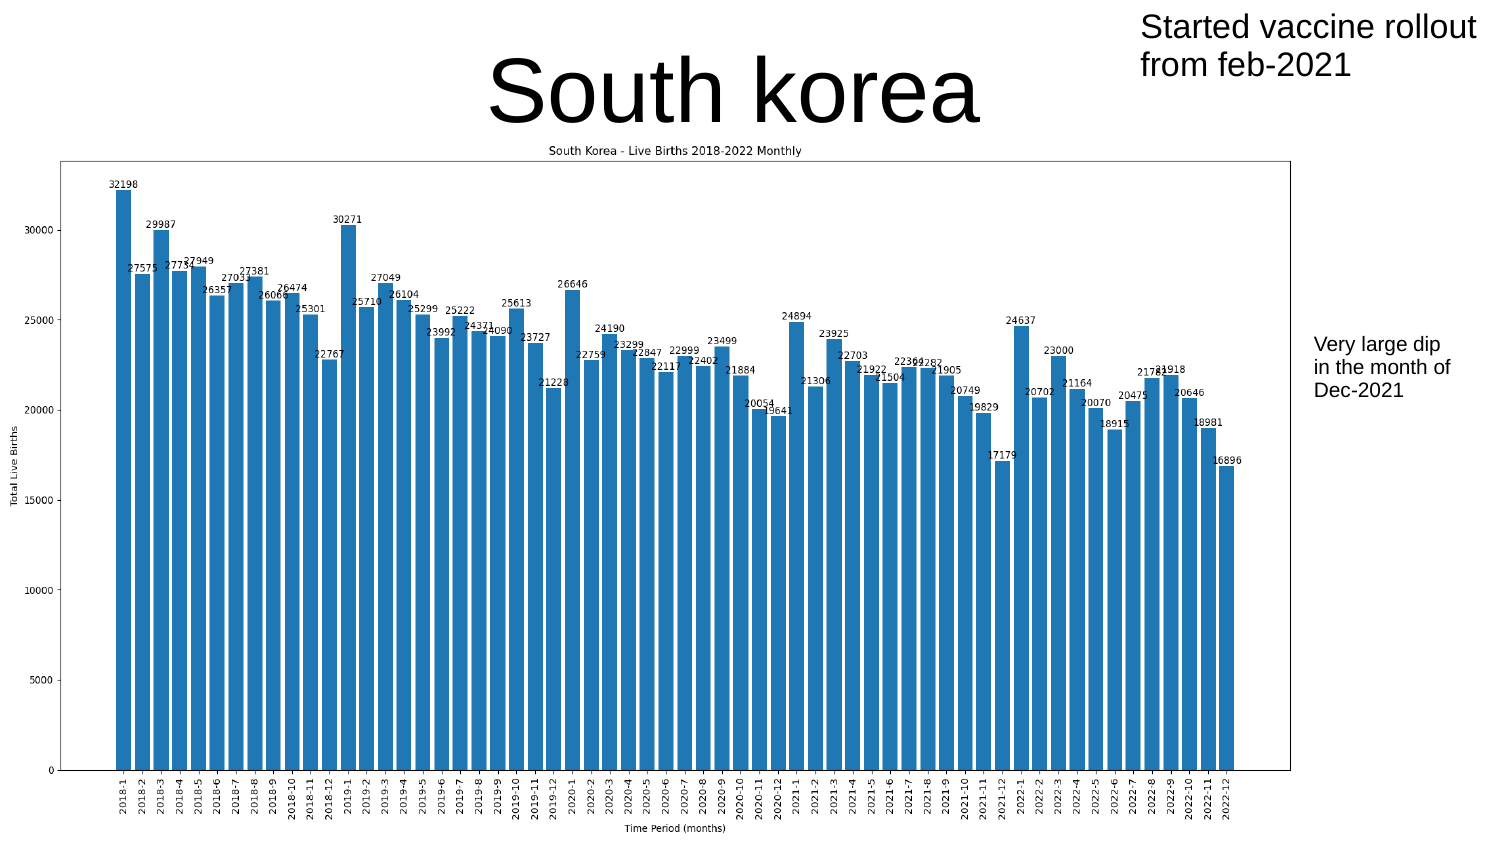

Started vaccine rollout from feb-2021
# South korea
Very large dip in the month of Dec-2021